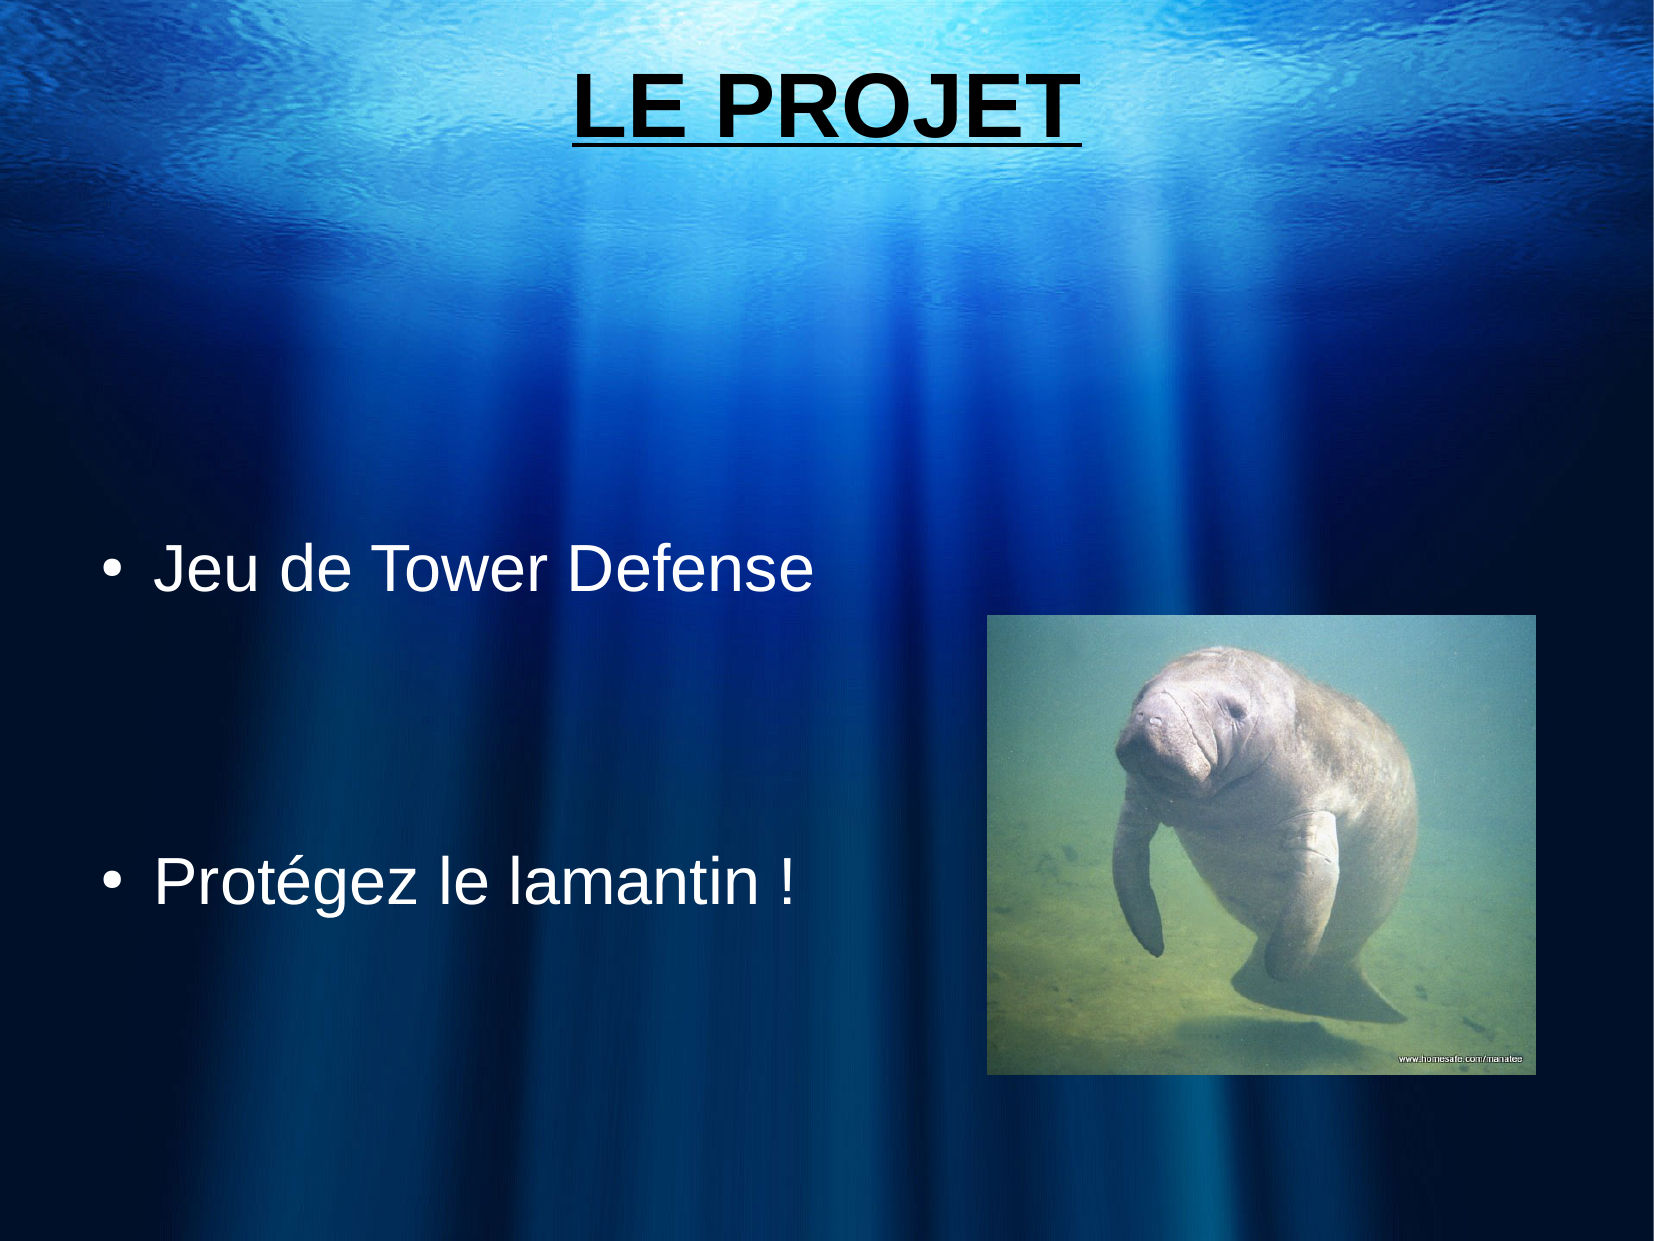

# LE PROJET
Jeu de Tower Defense
Protégez le lamantin !